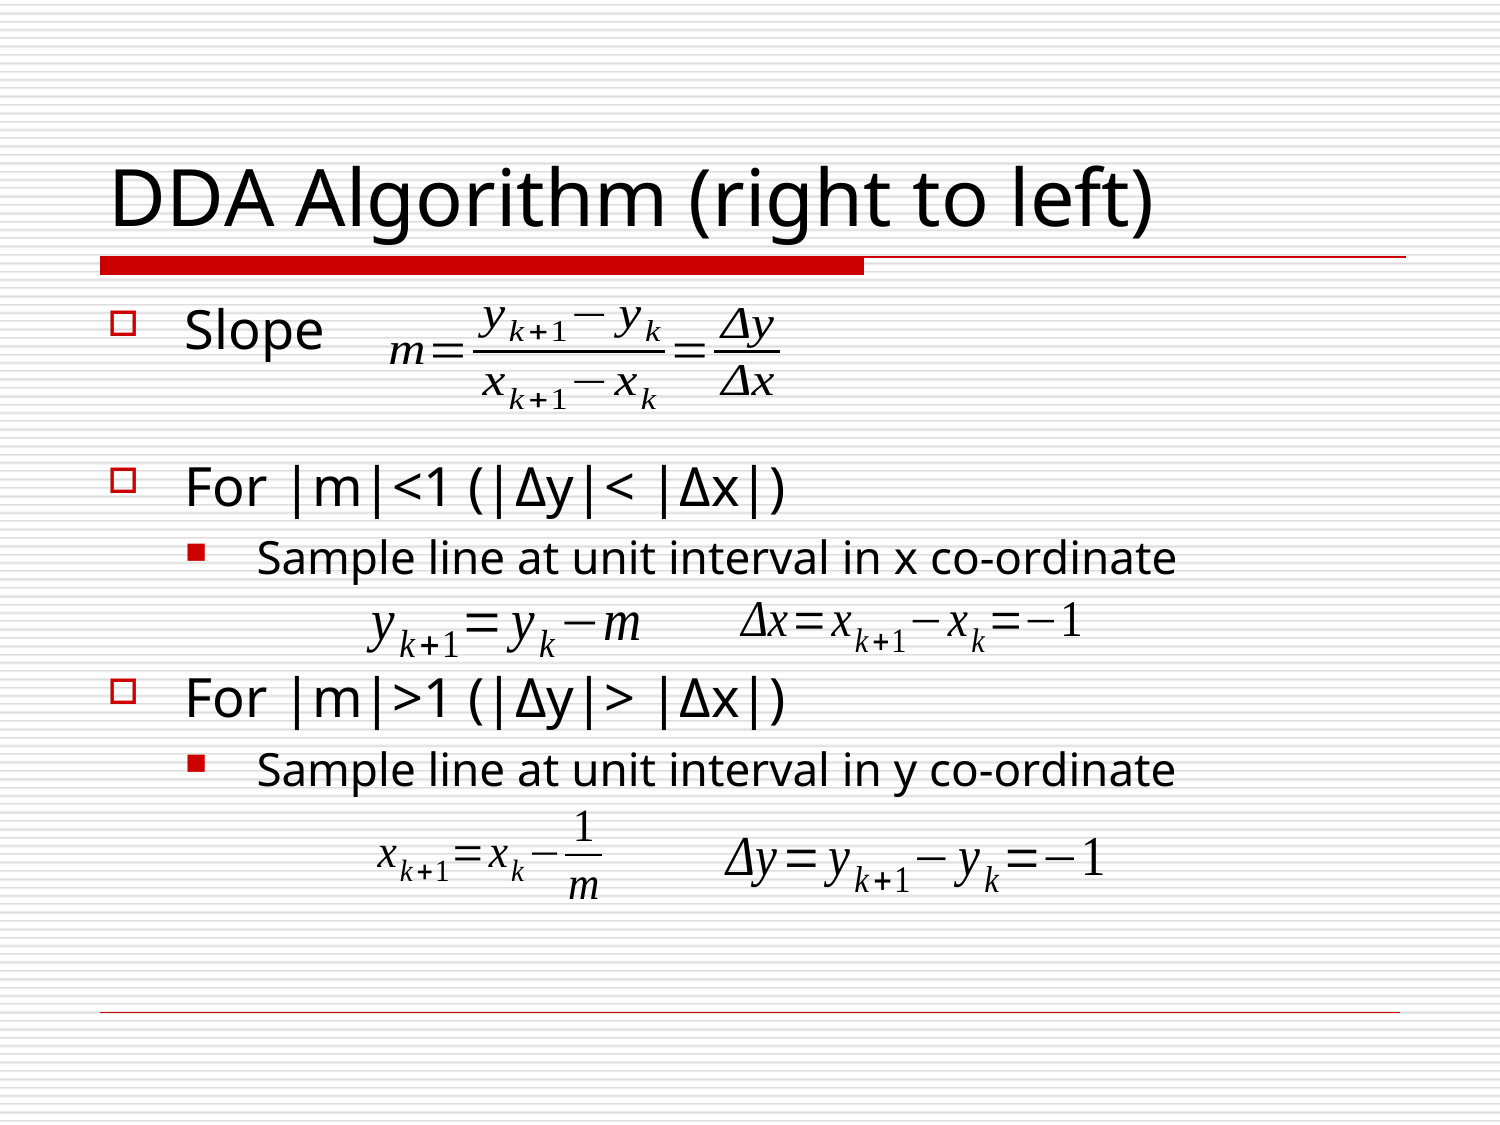

# DDA Algorithm (right to left)
Slope
For |m|<1 (|Δy|< |Δx|)
Sample line at unit interval in x co-ordinate
For |m|>1 (|Δy|> |Δx|)
Sample line at unit interval in y co-ordinate